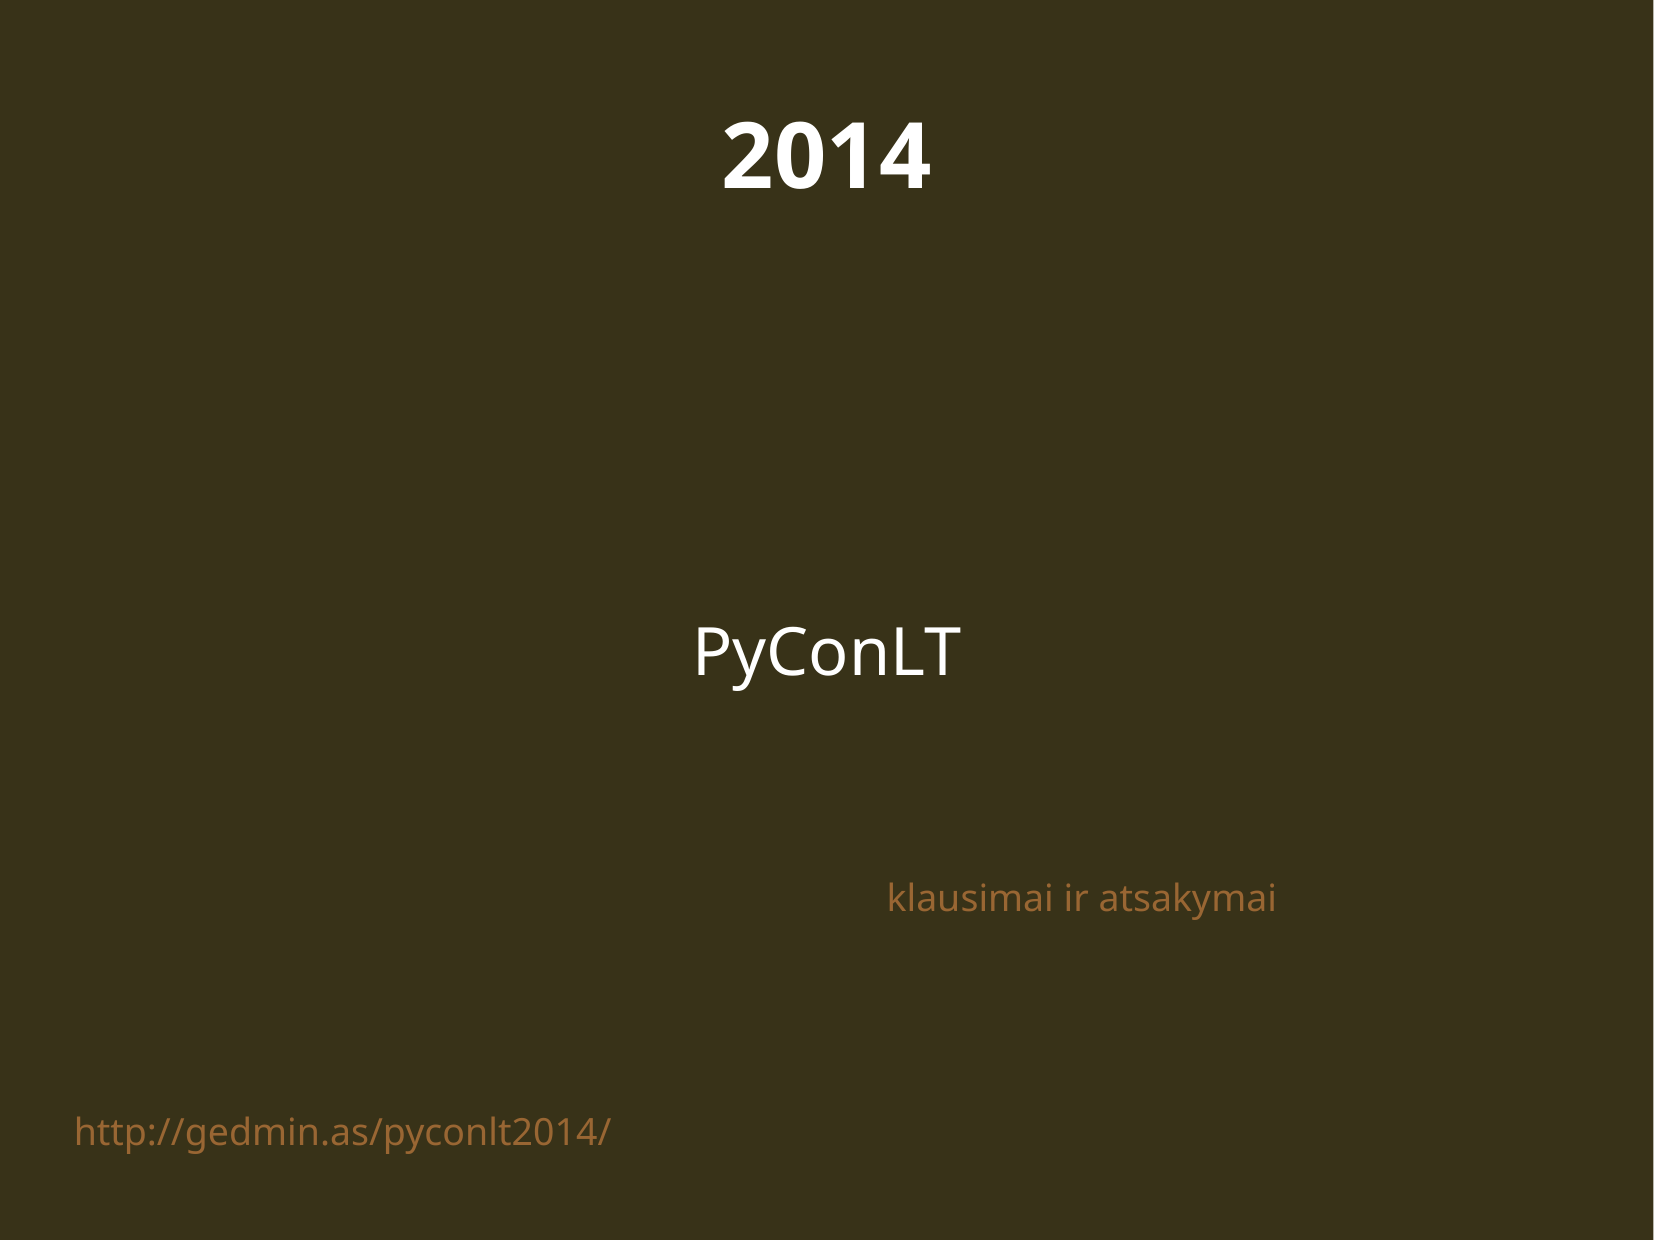

# 2014
PyConLT
klausimai ir atsakymai
http://gedmin.as/pyconlt2014/